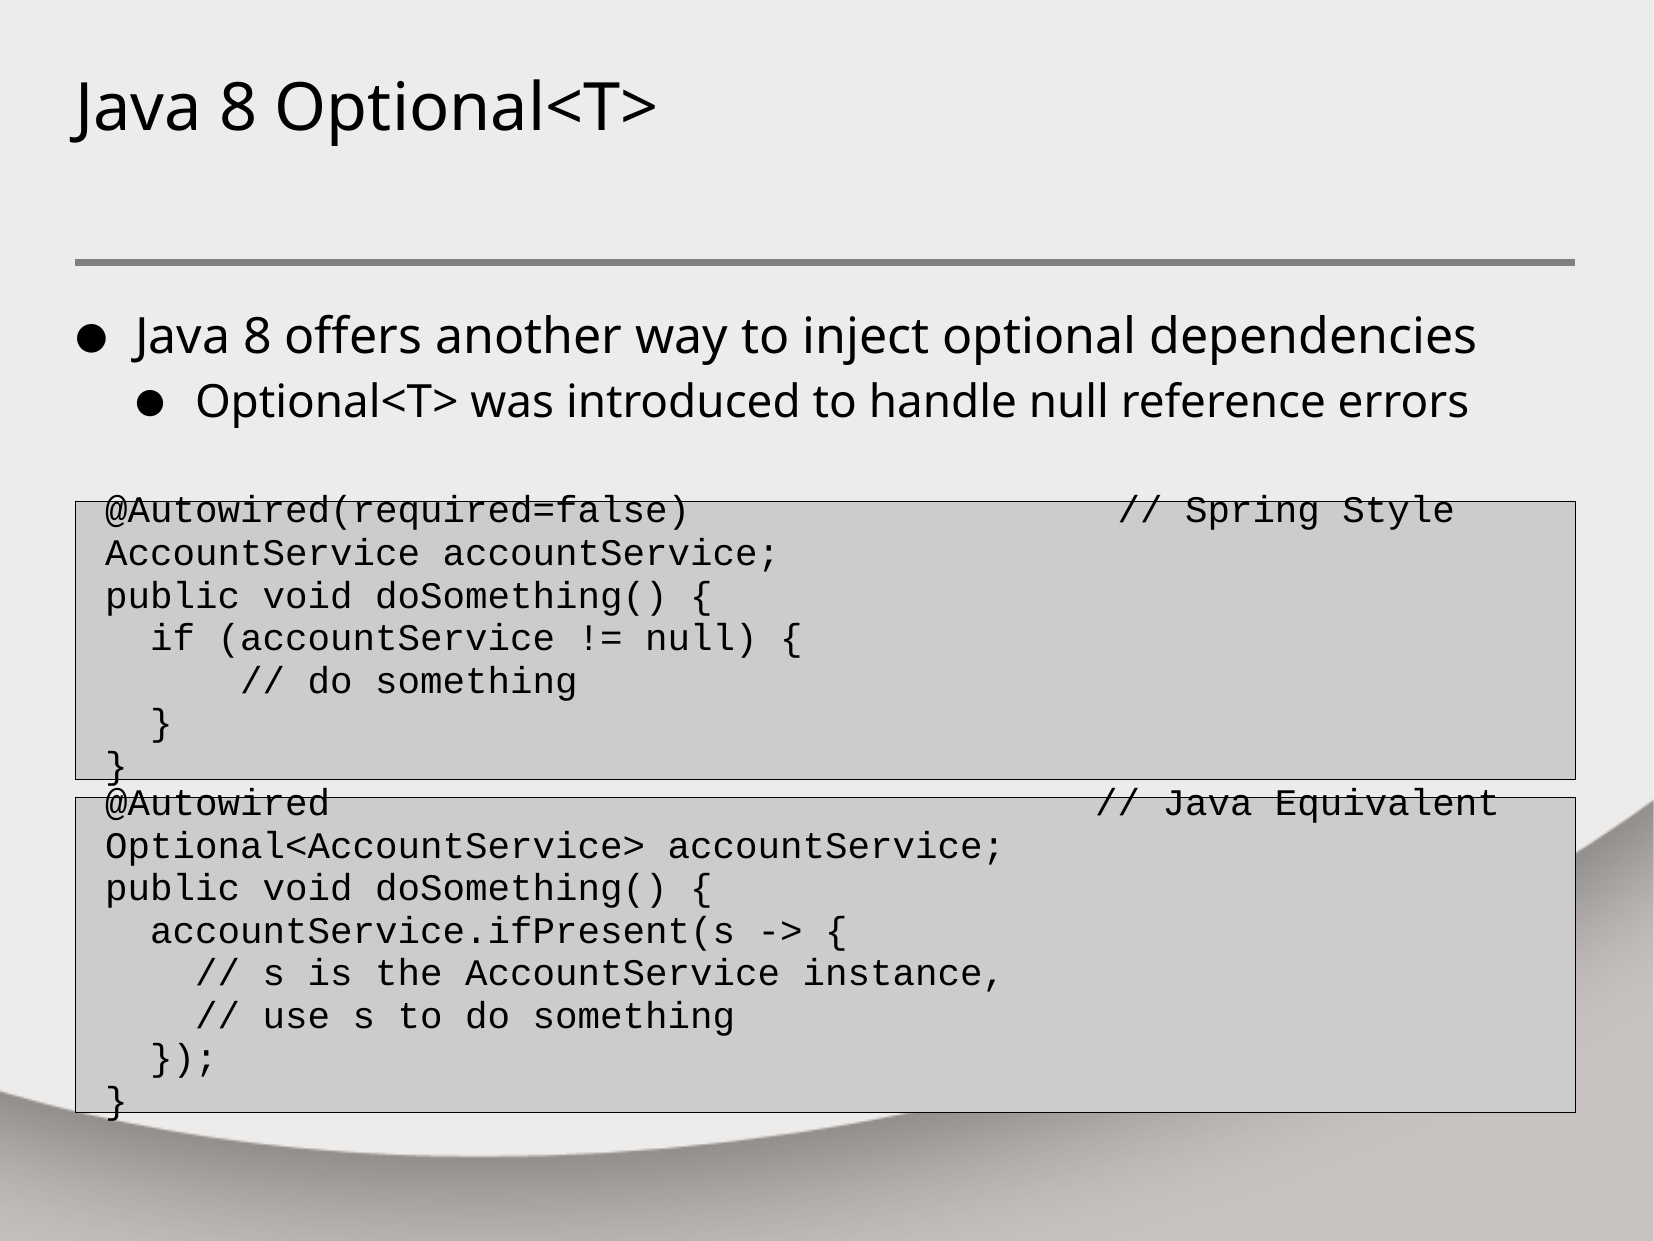

Java 8 Optional<T>
# Java 8 offers another way to inject optional dependencies
Optional<T> was introduced to handle null reference errors
@Autowired(required=false) // Spring Style
AccountService accountService;
public void doSomething() {
 if (accountService != null) {
 // do something
 }
}
@Autowired // Java Equivalent
Optional<AccountService> accountService;
public void doSomething() {
 accountService.ifPresent(s -> {
 // s is the AccountService instance,
 // use s to do something
 });
}